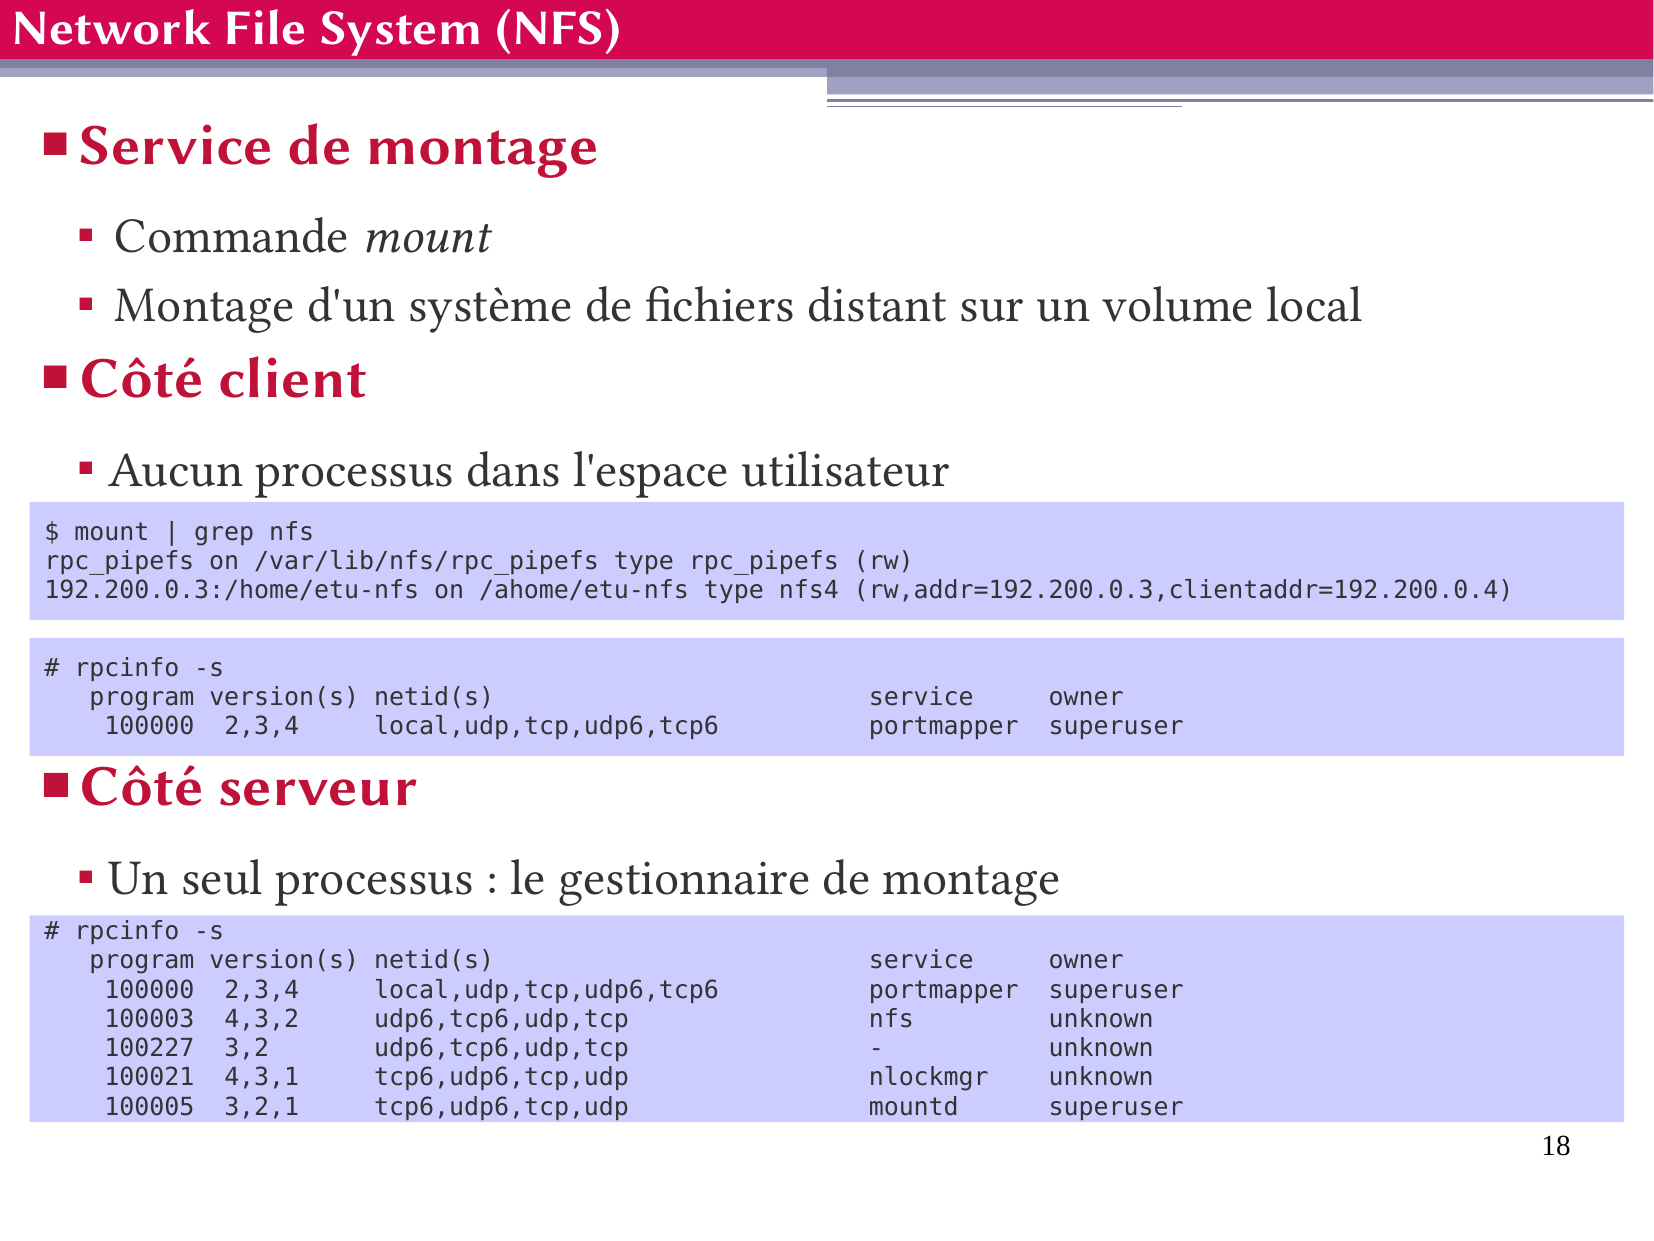

# Network File System (NFS)
Service de montage
Commande mount
Montage d'un système de fichiers distant sur un volume local
Côté client
Aucun processus dans l'espace utilisateur
Côté serveur
Un seul processus : le gestionnaire de montage
$ mount | grep nfs
rpc_pipefs on /var/lib/nfs/rpc_pipefs type rpc_pipefs (rw)
192.200.0.3:/home/etu-nfs on /ahome/etu-nfs type nfs4 (rw,addr=192.200.0.3,clientaddr=192.200.0.4)
# rpcinfo -s
 program version(s) netid(s) service owner
 100000 2,3,4 local,udp,tcp,udp6,tcp6 portmapper superuser
# rpcinfo -s
 program version(s) netid(s) service owner
 100000 2,3,4 local,udp,tcp,udp6,tcp6 portmapper superuser
 100003 4,3,2 udp6,tcp6,udp,tcp nfs unknown
 100227 3,2 udp6,tcp6,udp,tcp - unknown
 100021 4,3,1 tcp6,udp6,tcp,udp nlockmgr unknown
 100005 3,2,1 tcp6,udp6,tcp,udp mountd superuser
18